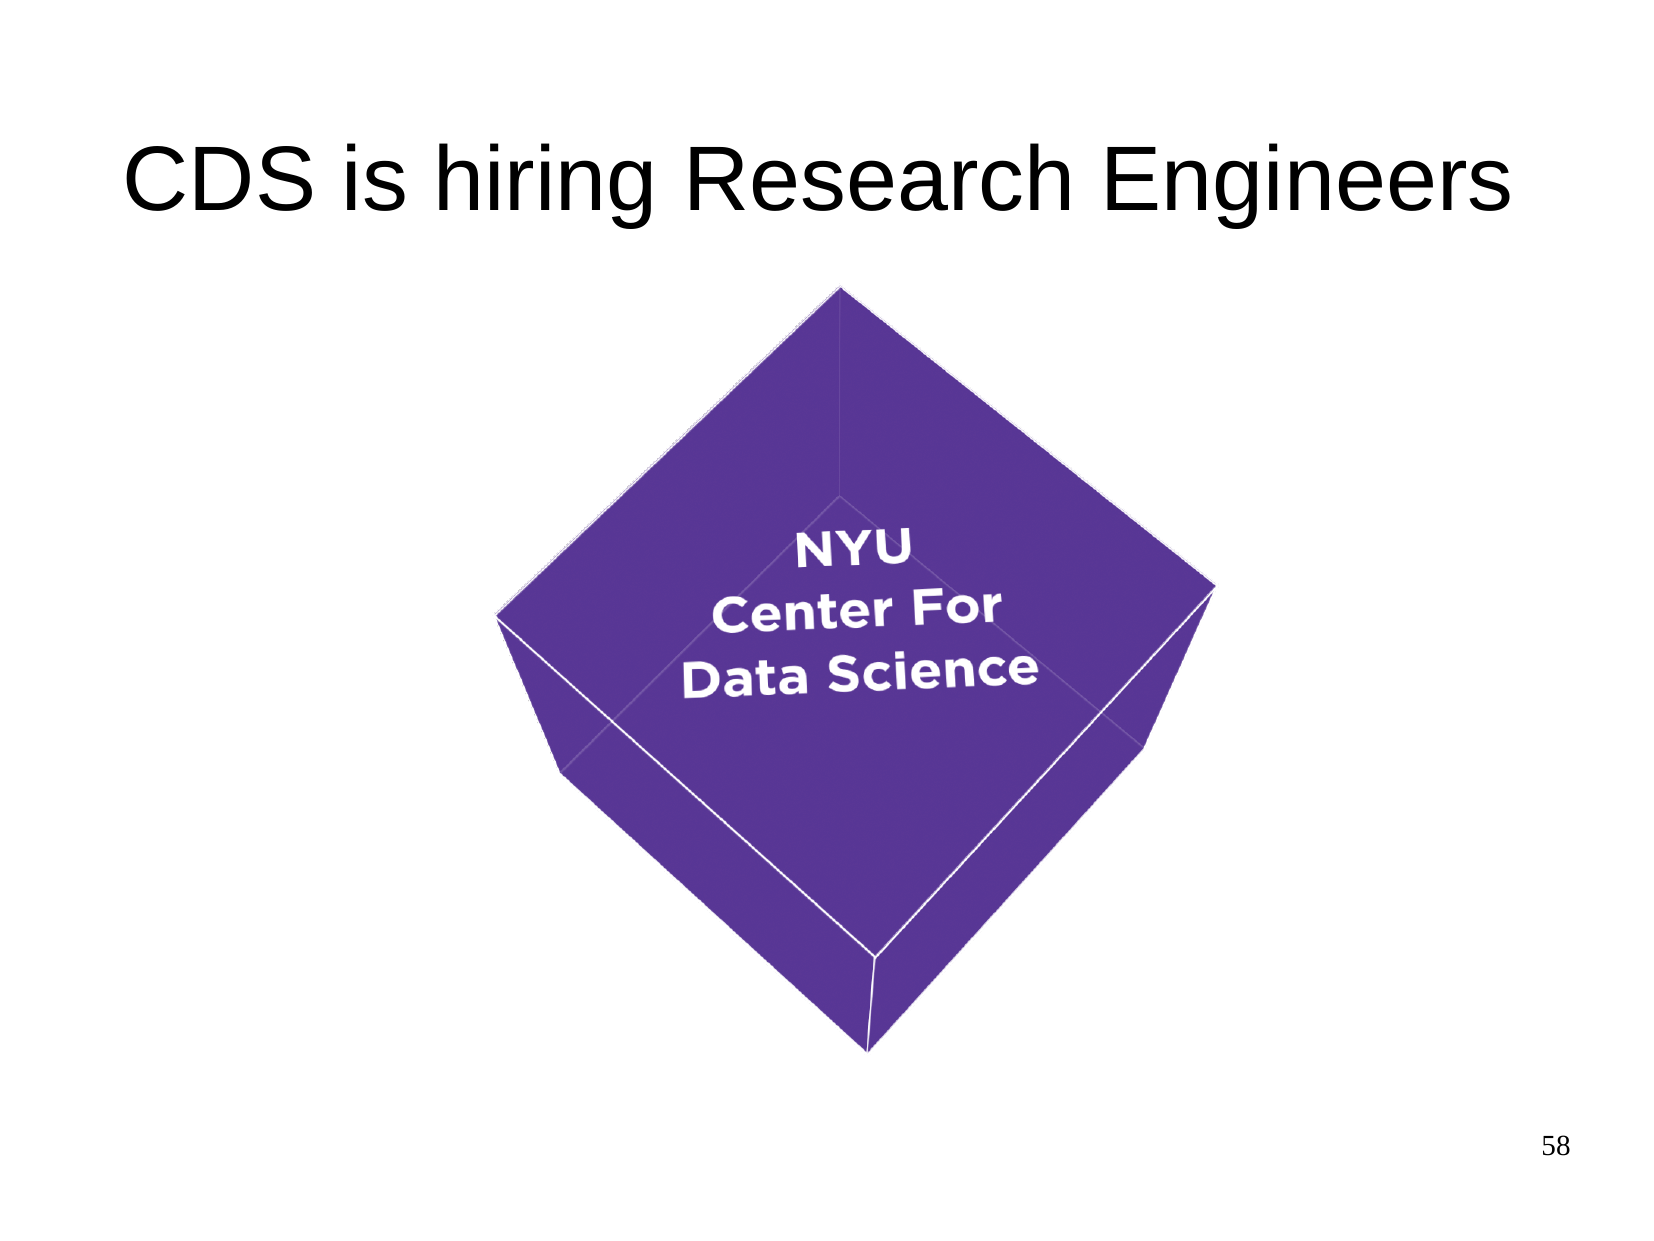

# CDS is hiring Research Engineers
58